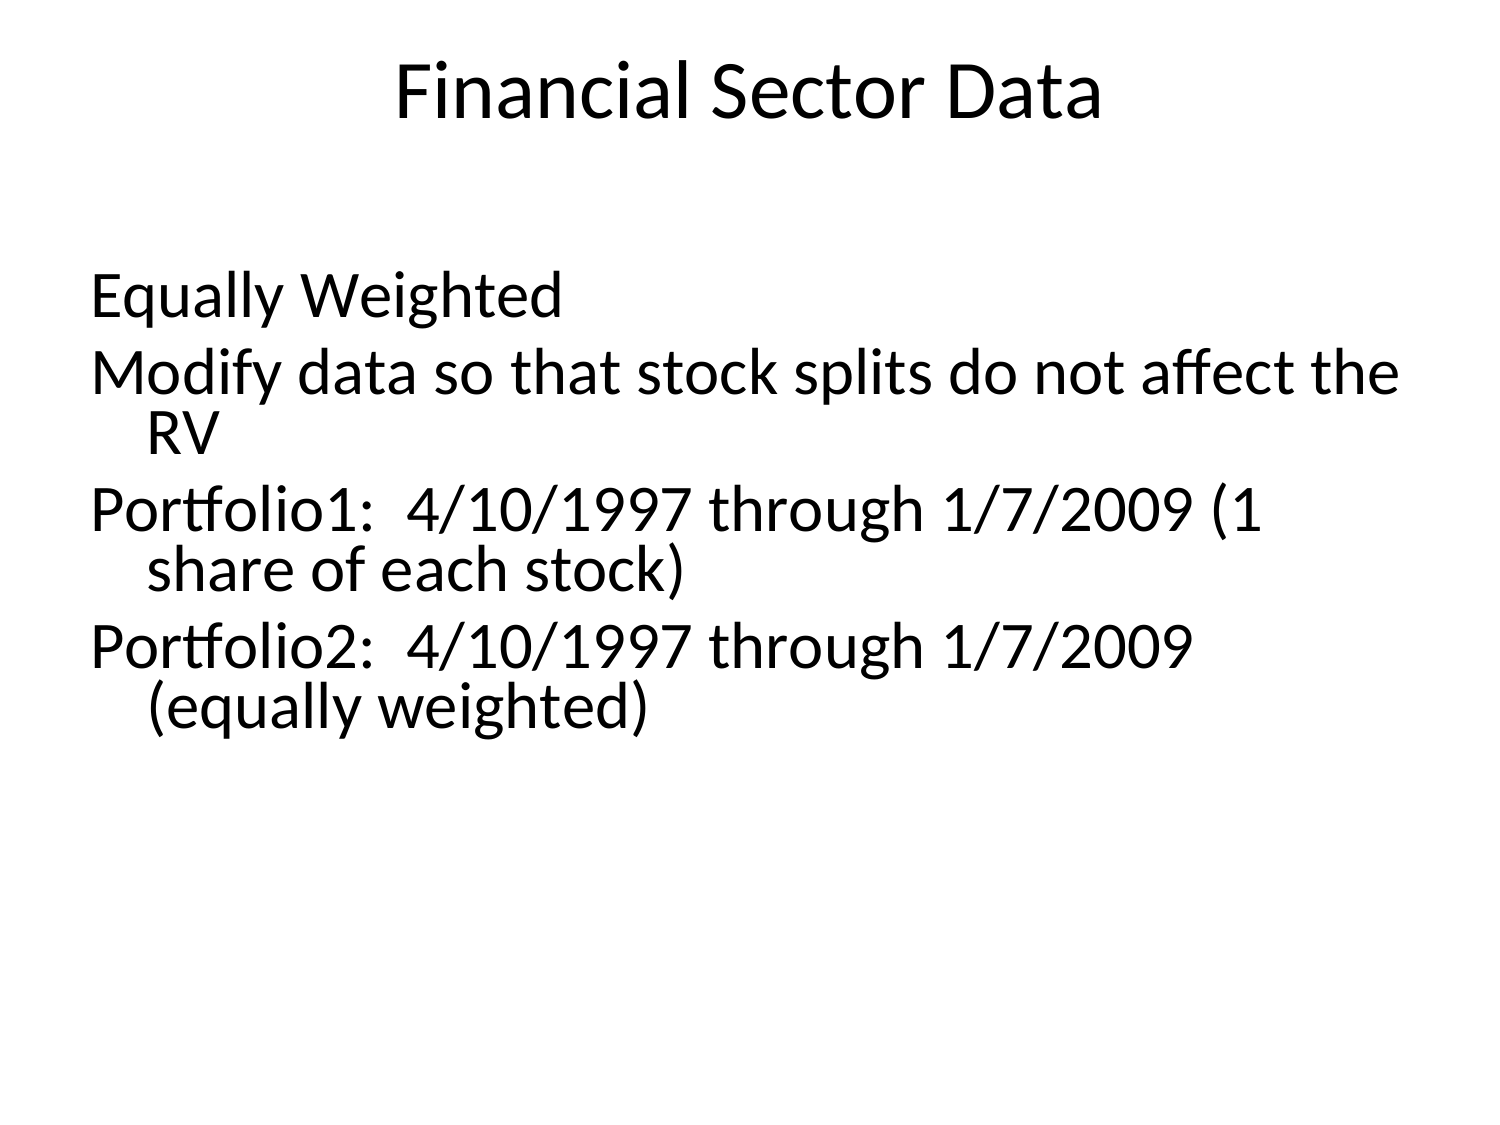

# Financial Sector Data
Equally Weighted
Modify data so that stock splits do not affect the RV
Portfolio1: 4/10/1997 through 1/7/2009 (1 share of each stock)
Portfolio2: 4/10/1997 through 1/7/2009 (equally weighted)